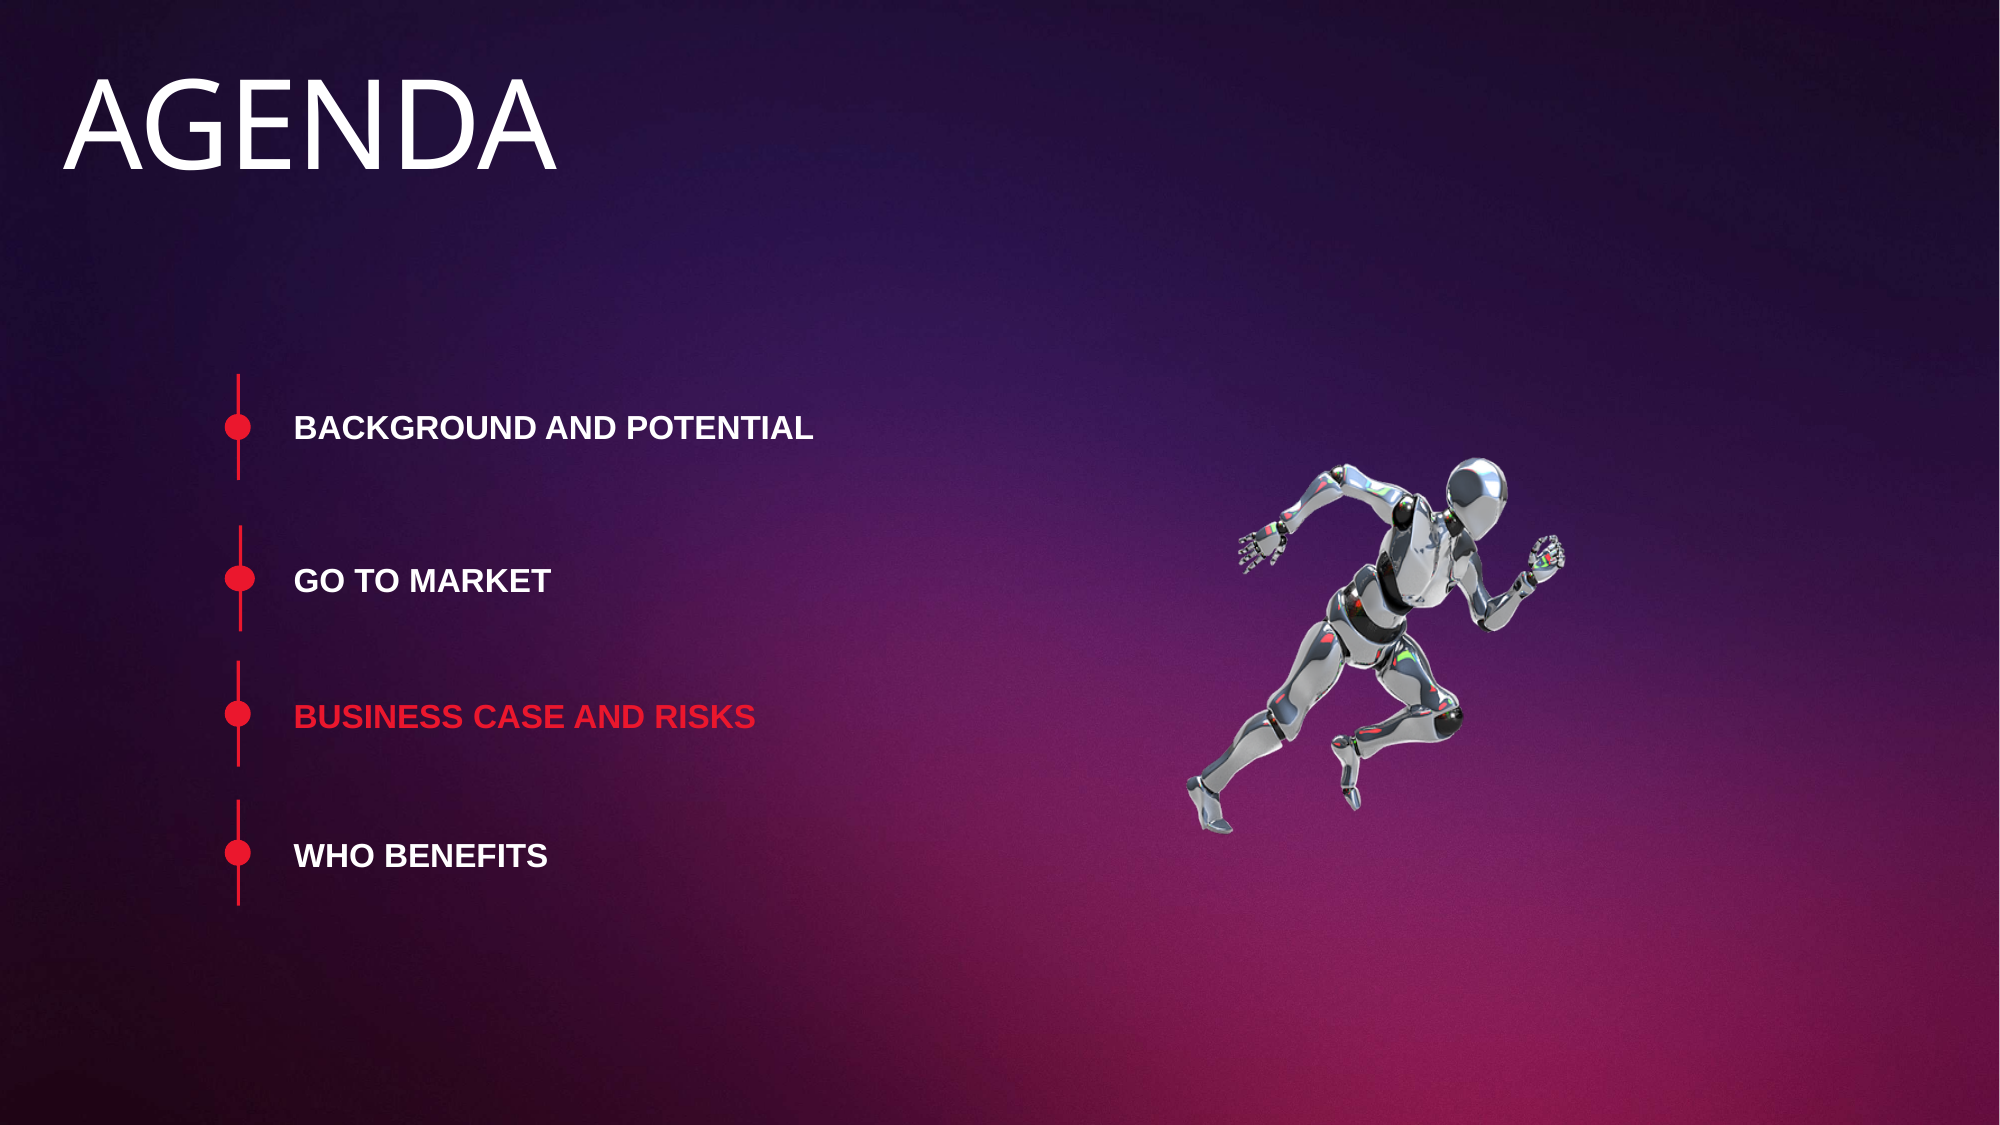

# AGENDA
BACKGROUND AND POTENTIAL
GO TO MARKET
BUSINESS CASE AND RISKS
WHO BENEFITS